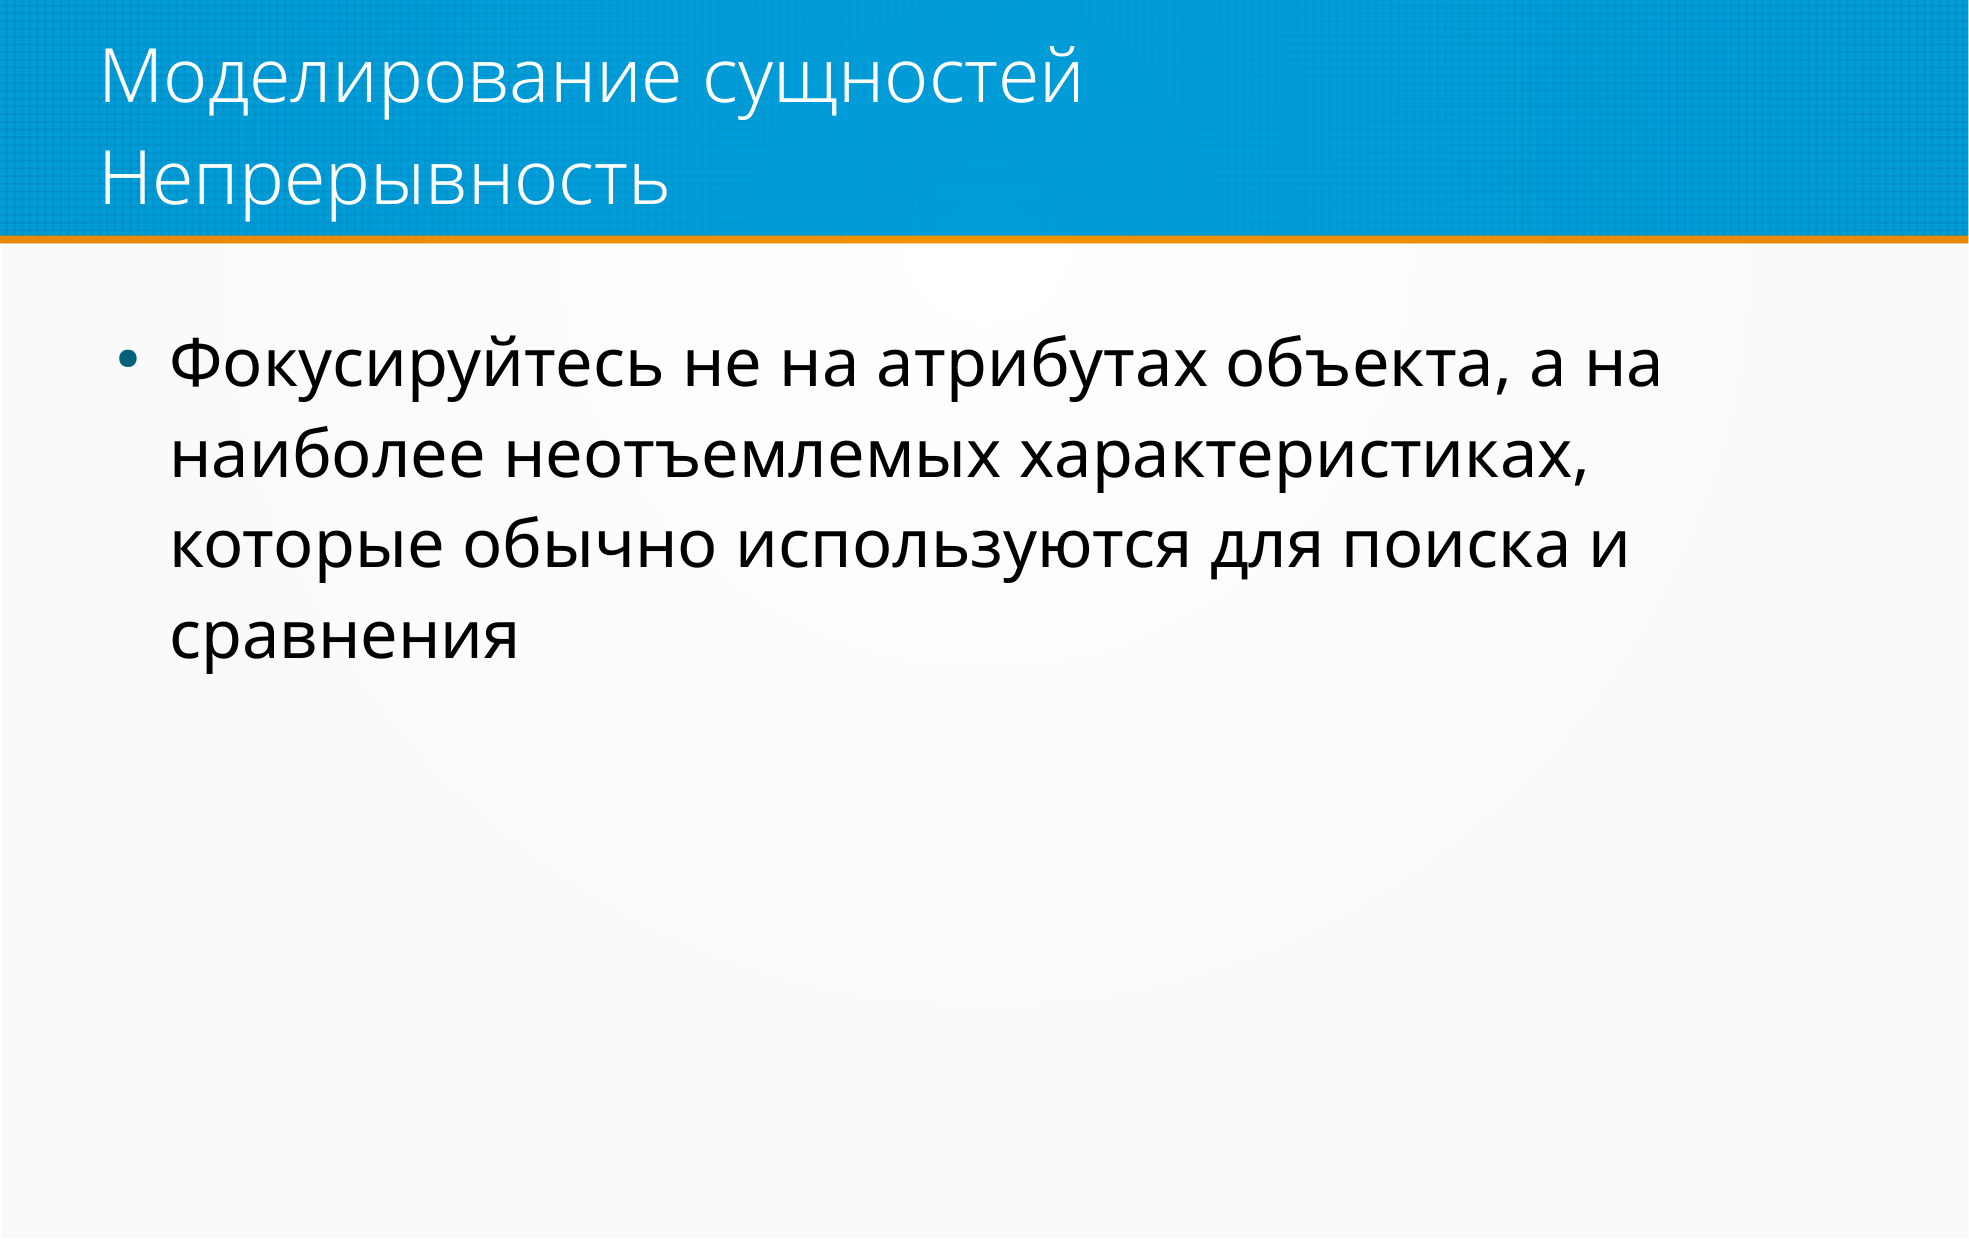

# Моделирование сущностей Непрерывность
Фокусируйтесь не на атрибутах объекта, а на наиболее неотъемлемых характеристиках, которые обычно используются для поиска и сравнения